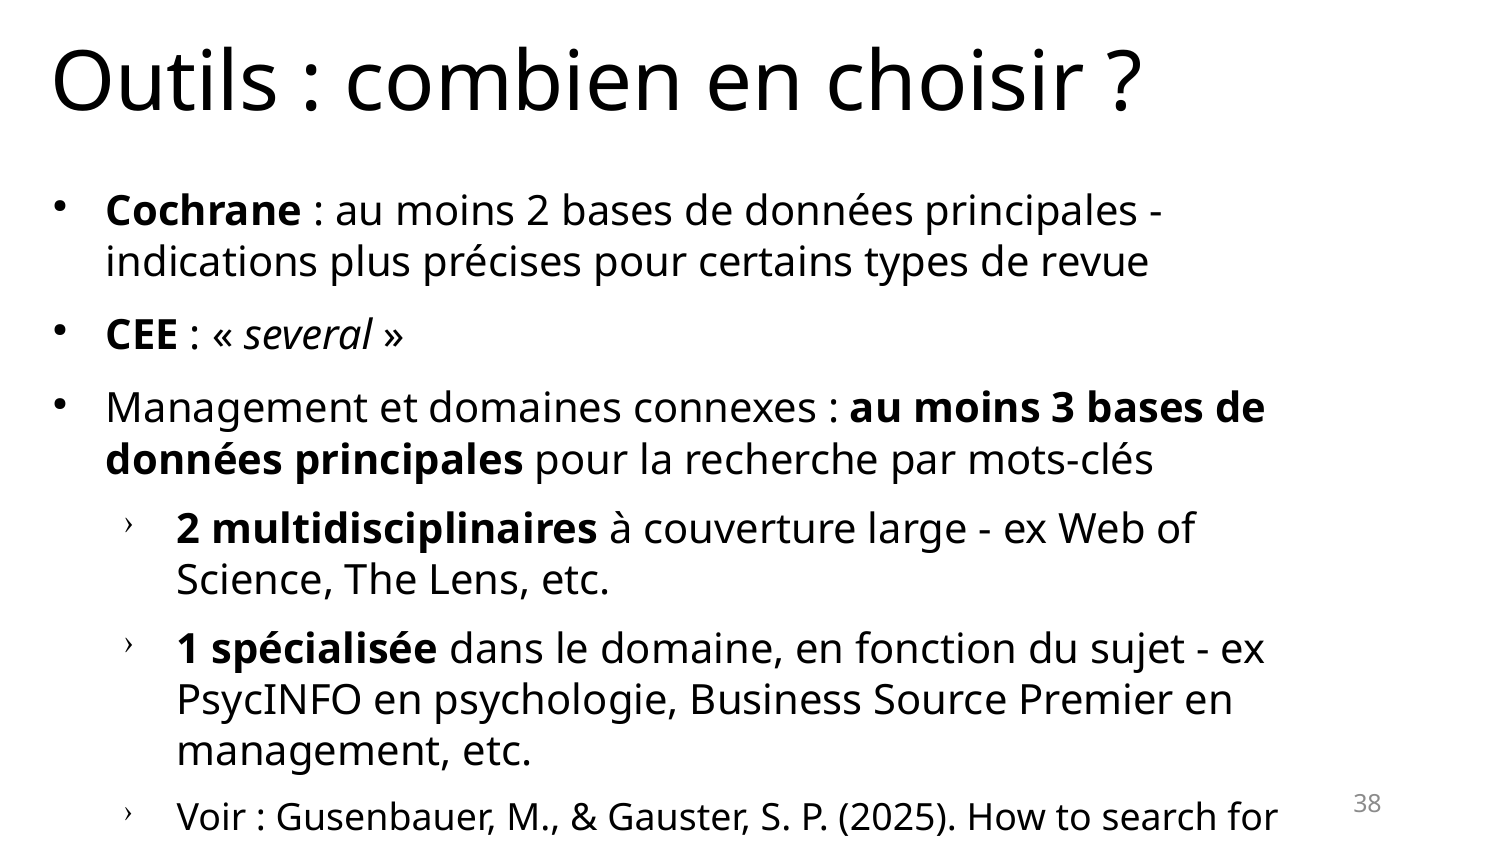

# Outils : combien en choisir ?
Cochrane : au moins 2 bases de données principales - indications plus précises pour certains types de revue
CEE : « several »
Management et domaines connexes : au moins 3 bases de données principales pour la recherche par mots-clés
2 multidisciplinaires à couverture large - ex Web of Science, The Lens, etc.
1 spécialisée dans le domaine, en fonction du sujet - ex PsycINFO en psychologie, Business Source Premier en management, etc.
Voir : Gusenbauer, M., & Gauster, S. P. (2025). How to search for literature in systematic reviews and meta-analyses : A comprehensive step-by-step guide. Technological Forecasting and Social Change, 212, 123833. https://doi.org/10.1016/j.techfore.2024.123833
38